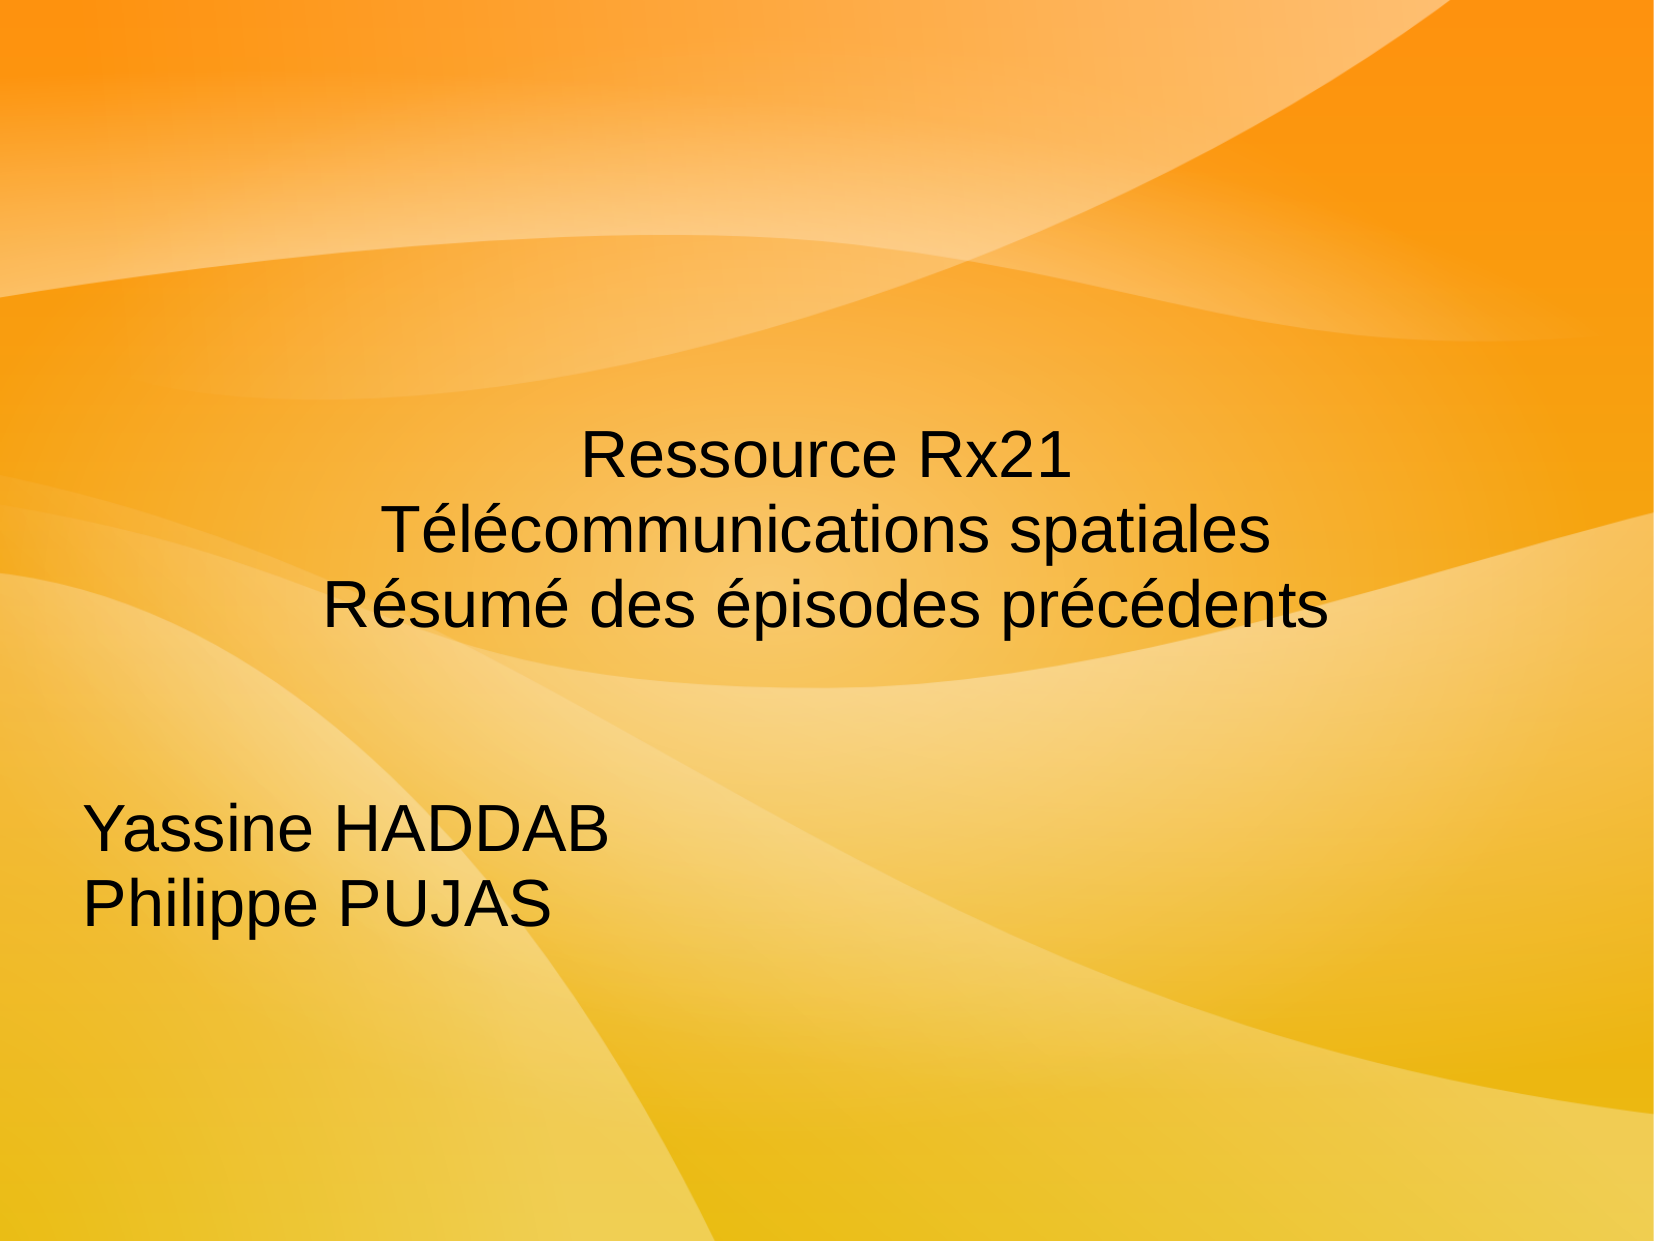

# Ressource Rx21
Télécommunications spatiales
Résumé des épisodes précédents
Yassine HADDAB
Philippe PUJAS